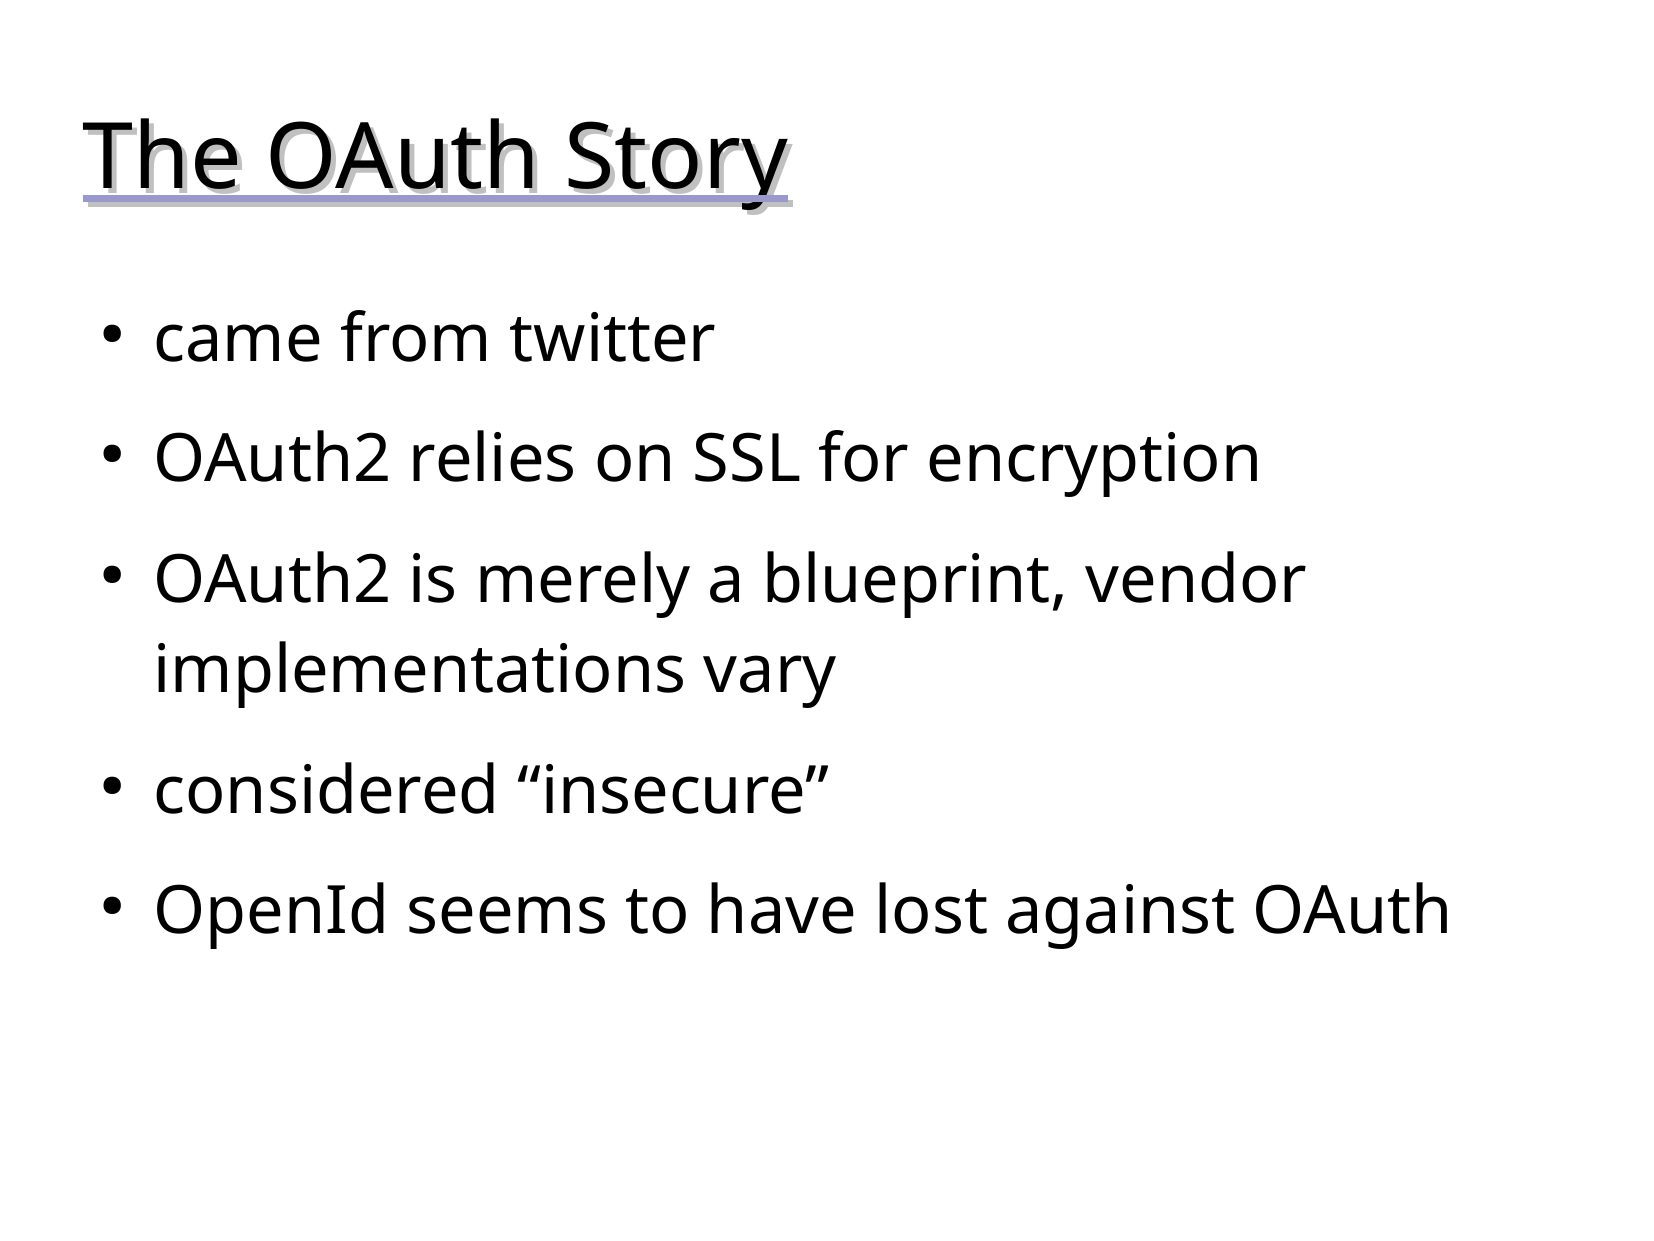

# The OAuth Story
came from twitter
OAuth2 relies on SSL for encryption
OAuth2 is merely a blueprint, vendor implementations vary
considered “insecure”
OpenId seems to have lost against OAuth